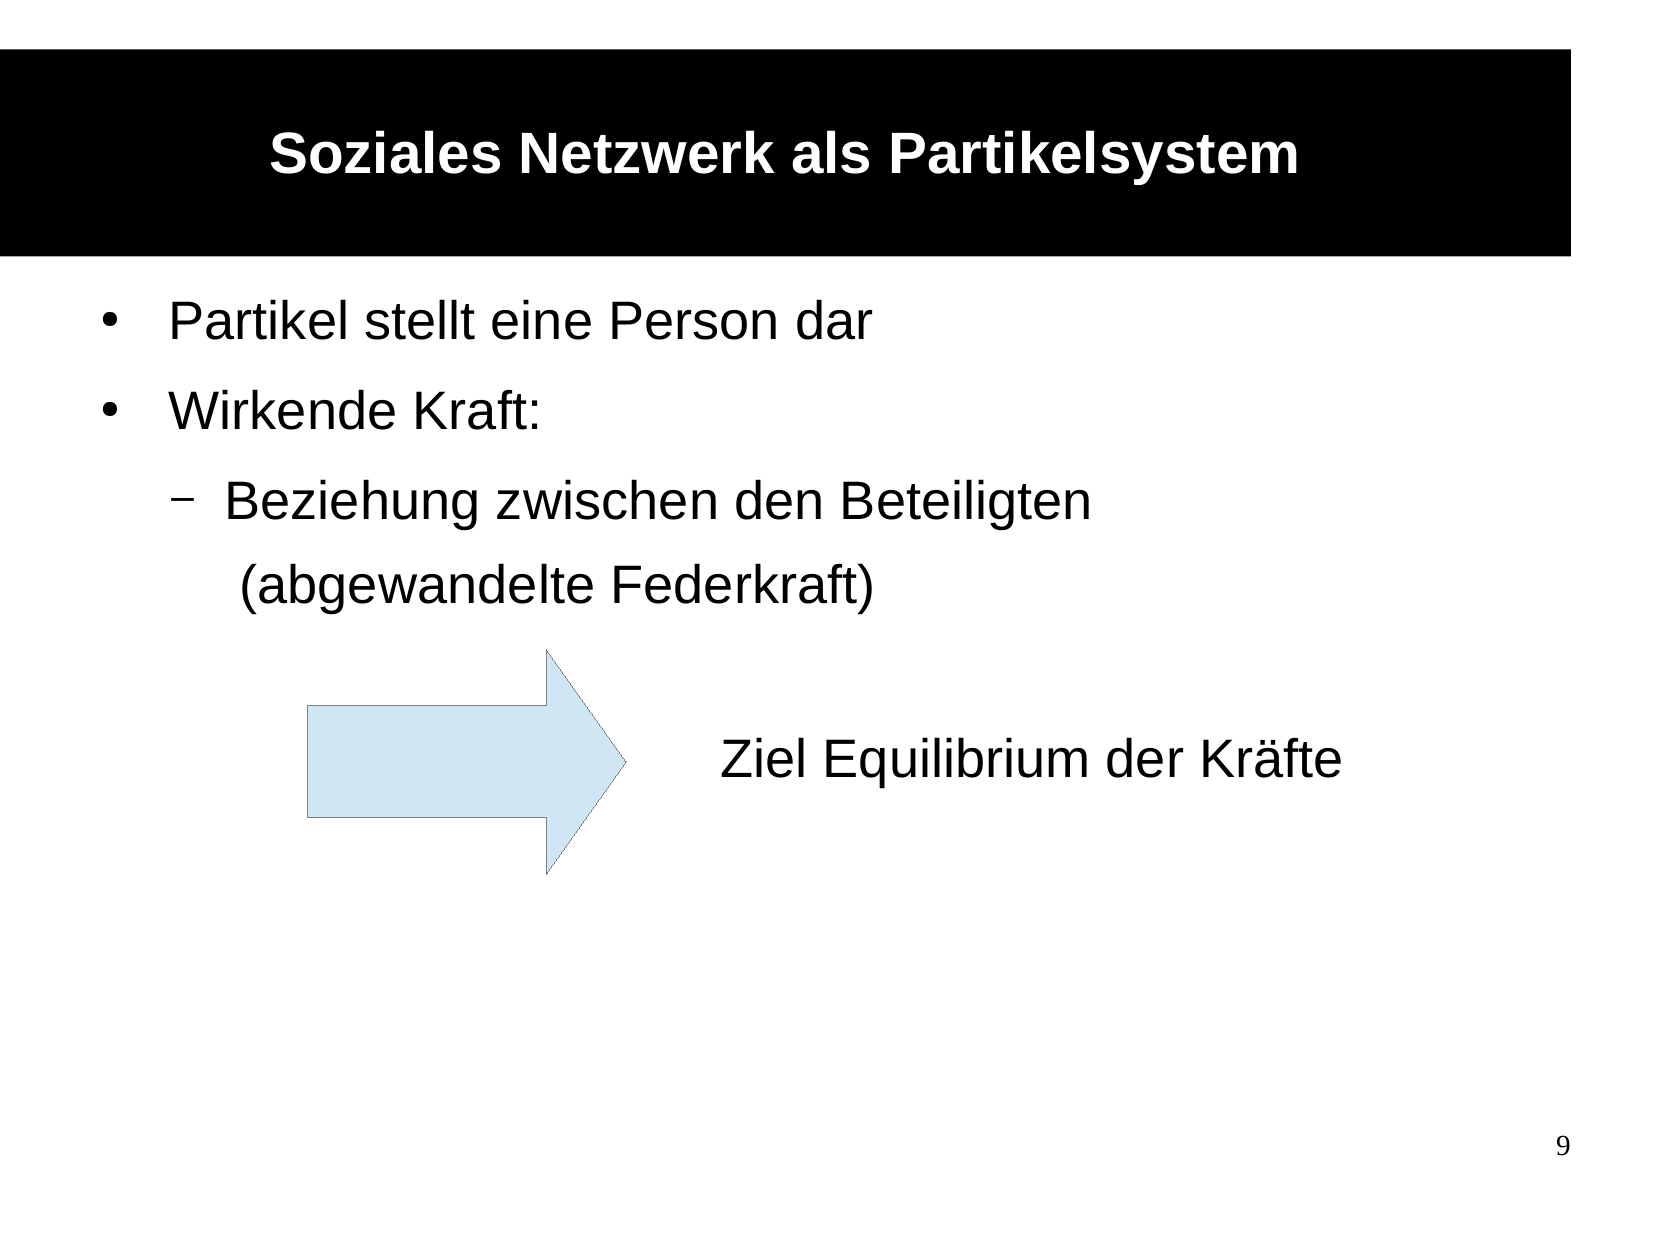

# Soziales Netzwerk als Partikelsystem
 Partikel stellt eine Person dar
 Wirkende Kraft:
Beziehung zwischen den Beteiligten
 (abgewandelte Federkraft)
Ziel Equilibrium der Kräfte
9